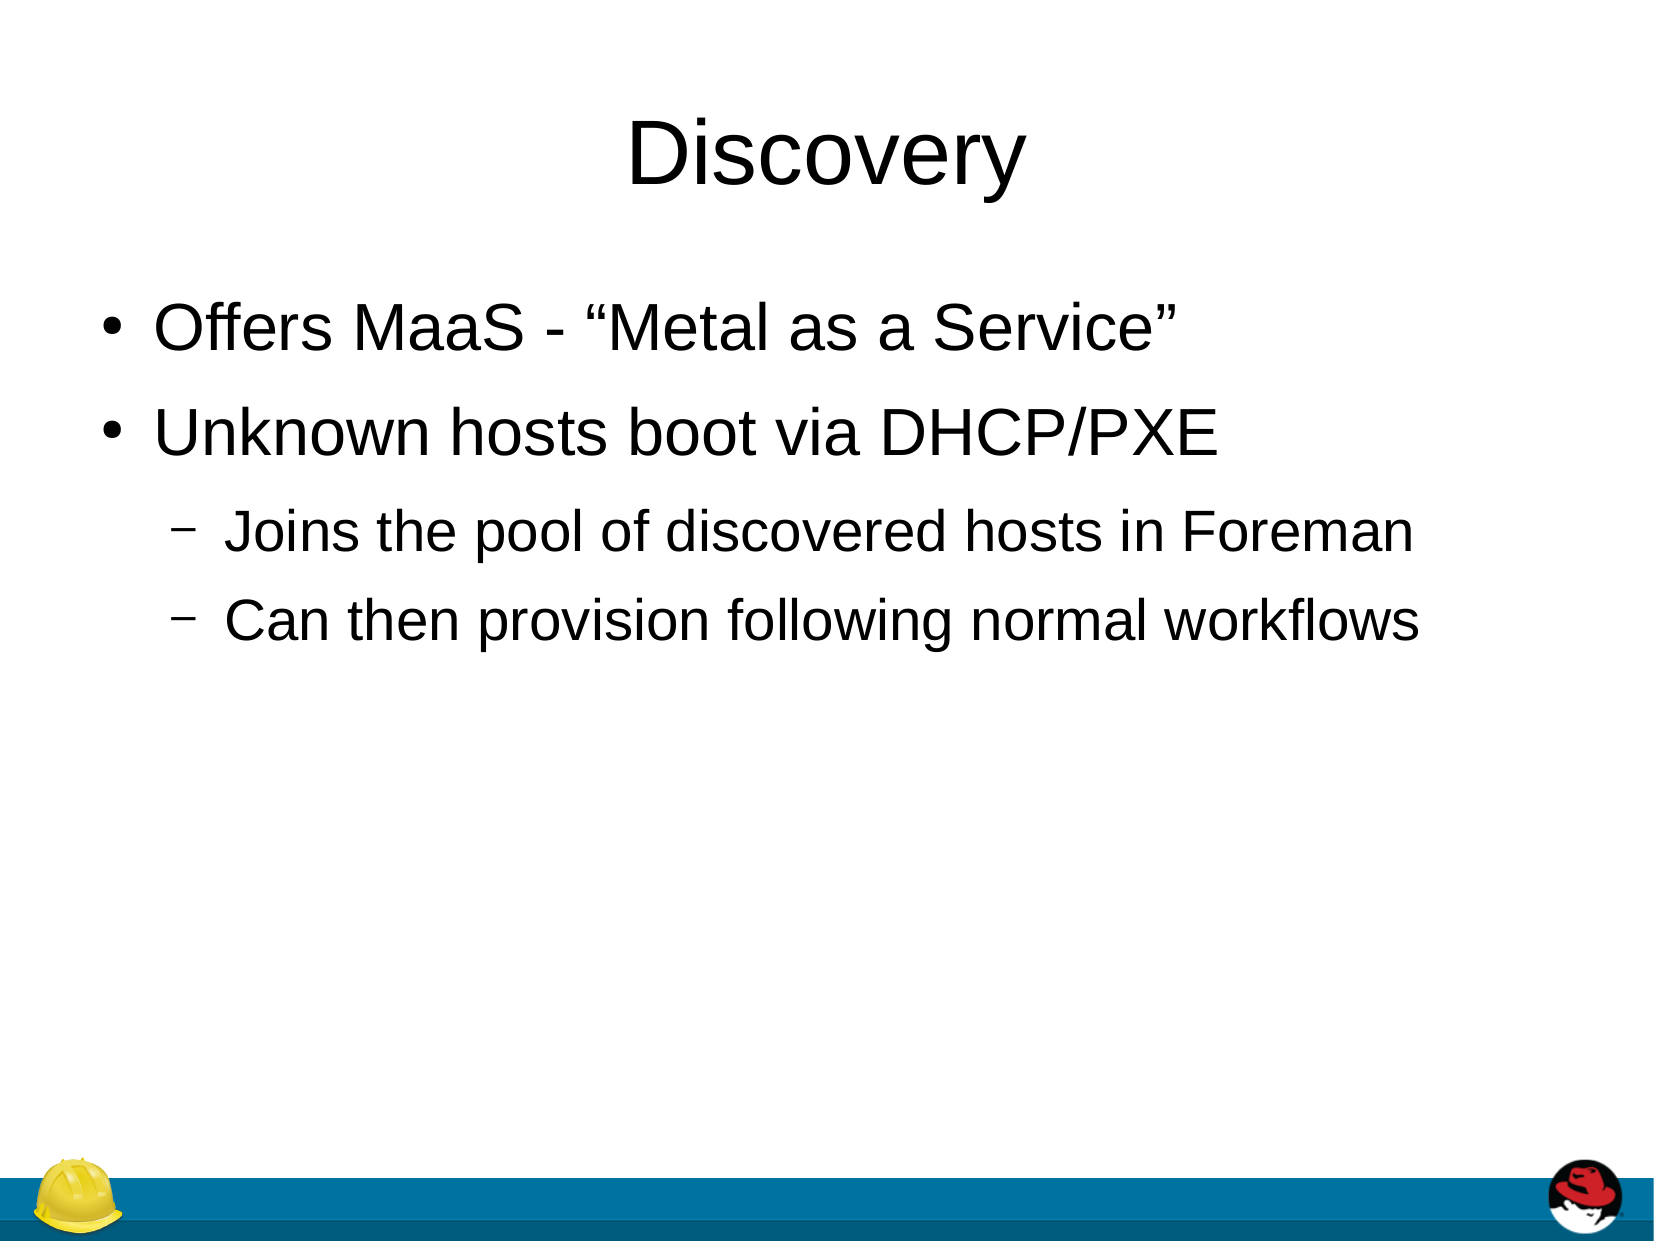

# Discovery
Offers MaaS - “Metal as a Service”
Unknown hosts boot via DHCP/PXE
Joins the pool of discovered hosts in Foreman
Can then provision following normal workflows